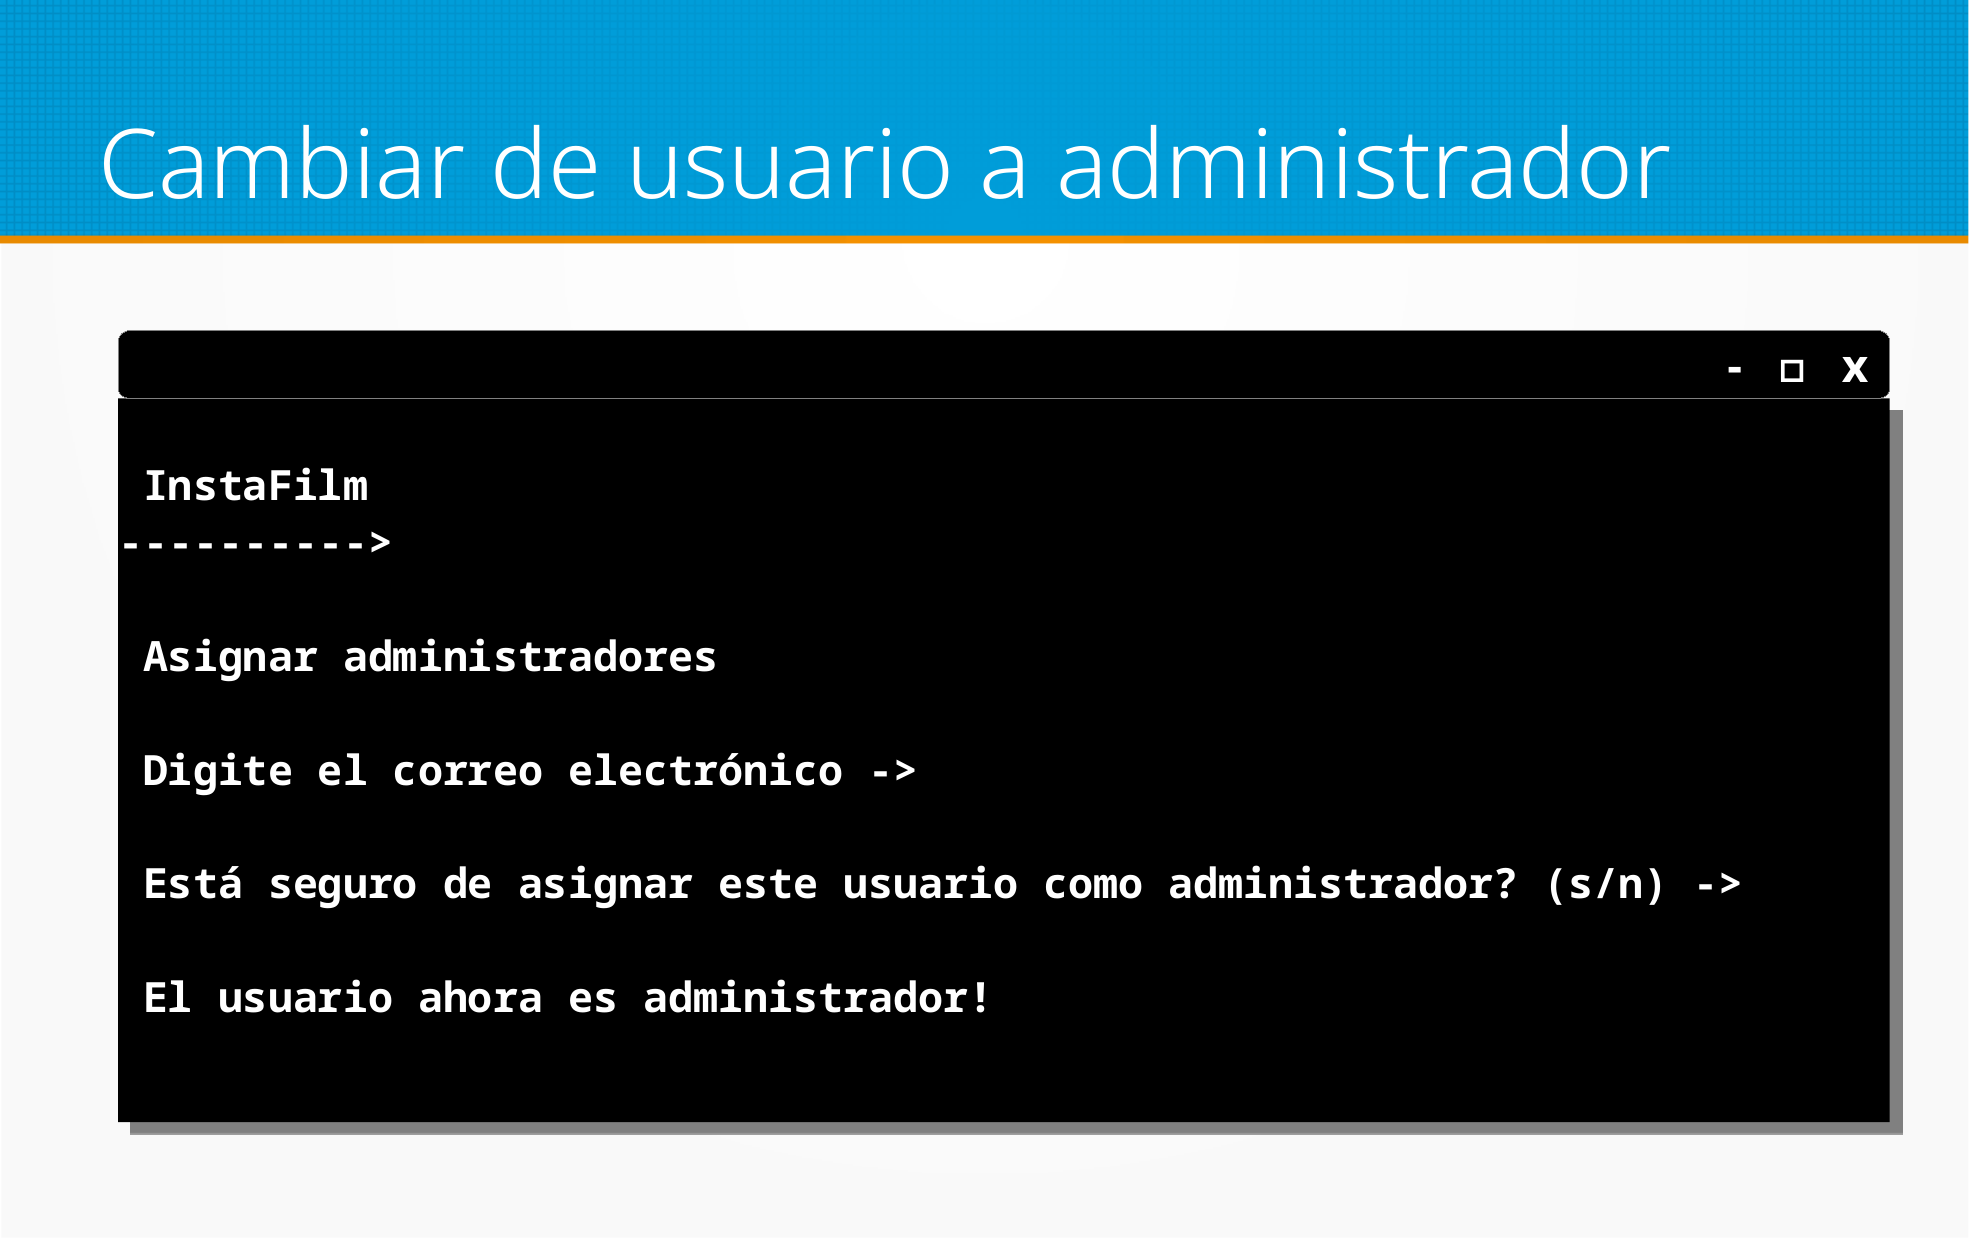

# Cambiar de usuario a administrador
- □ x
 InstaFilm
---------->
 Asignar administradores
 Digite el correo electrónico ->
 Está seguro de asignar este usuario como administrador? (s/n) ->
 El usuario ahora es administrador!